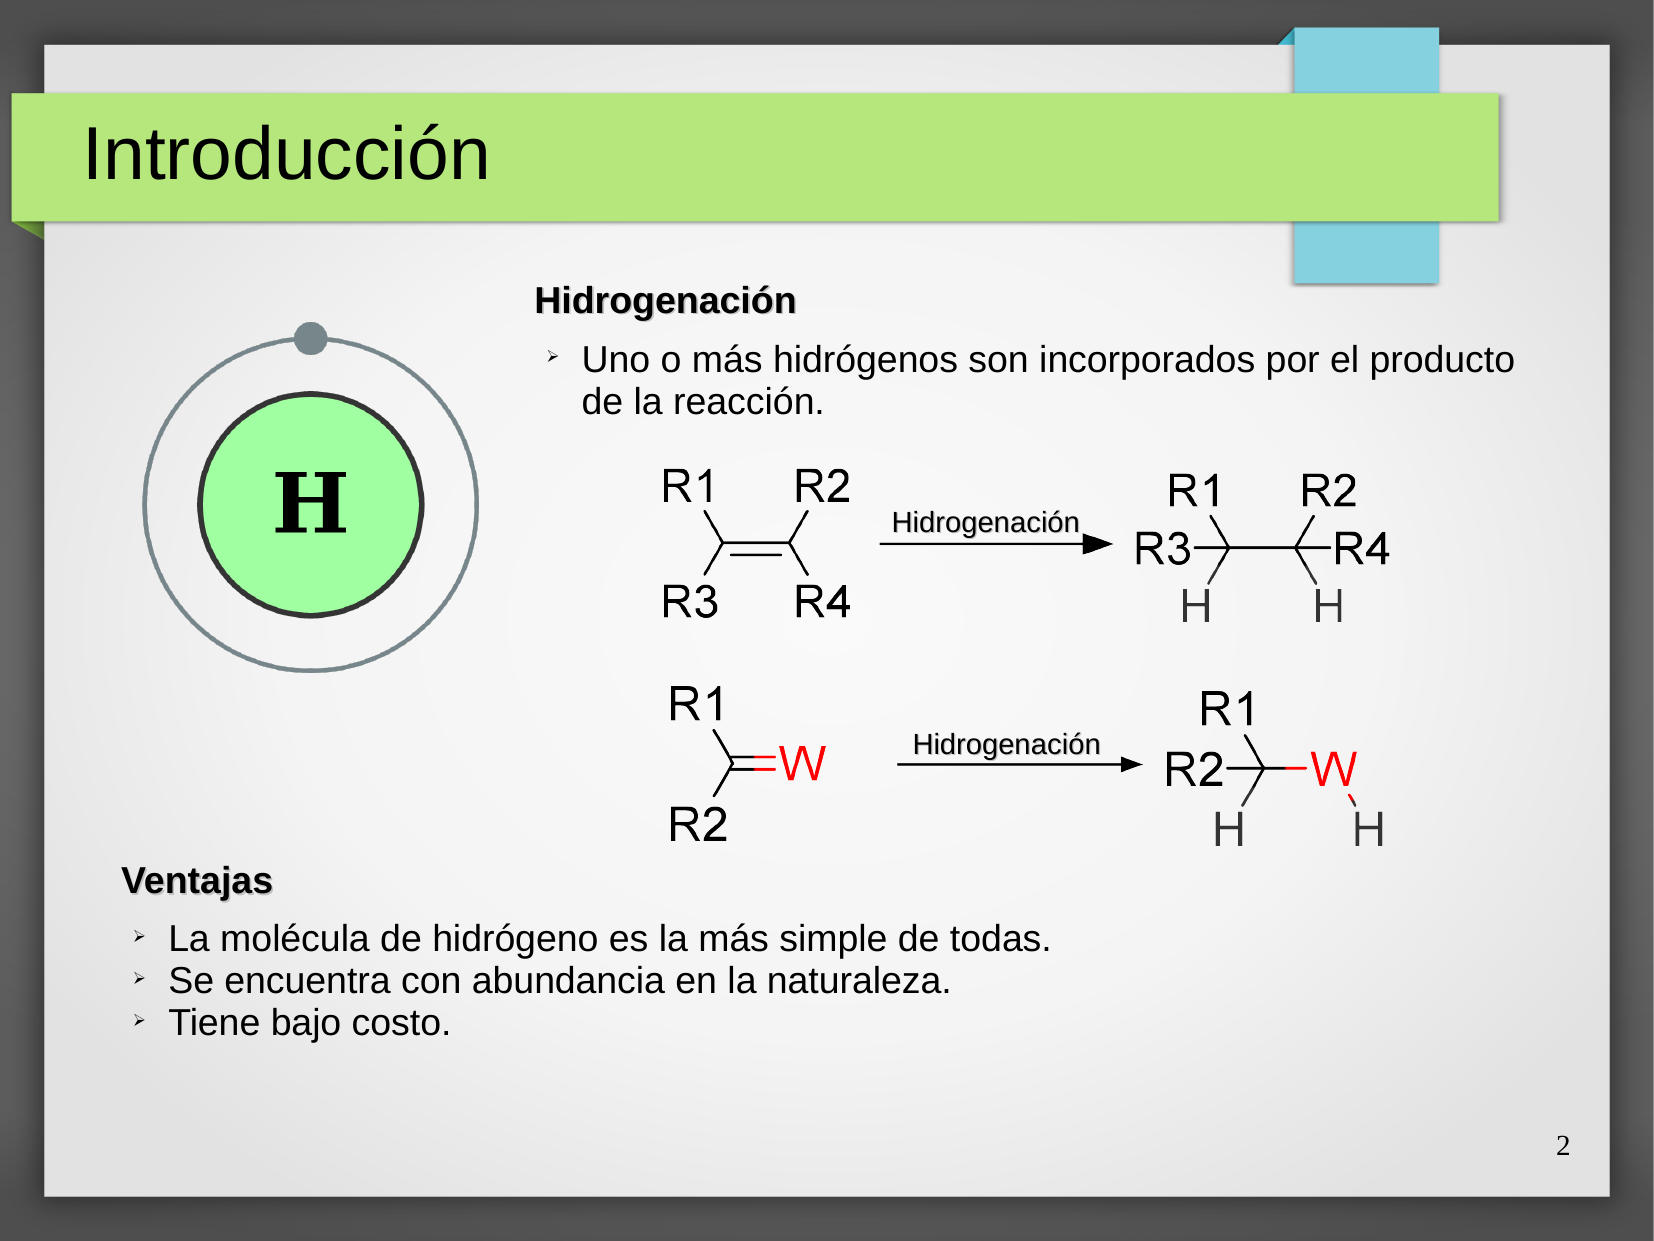

# Introducción
Hidrogenación
Uno o más hidrógenos son incorporados por el producto de la reacción.
Hidrogenación
Hidrogenación
Ventajas
La molécula de hidrógeno es la más simple de todas.
Se encuentra con abundancia en la naturaleza.
Tiene bajo costo.
2